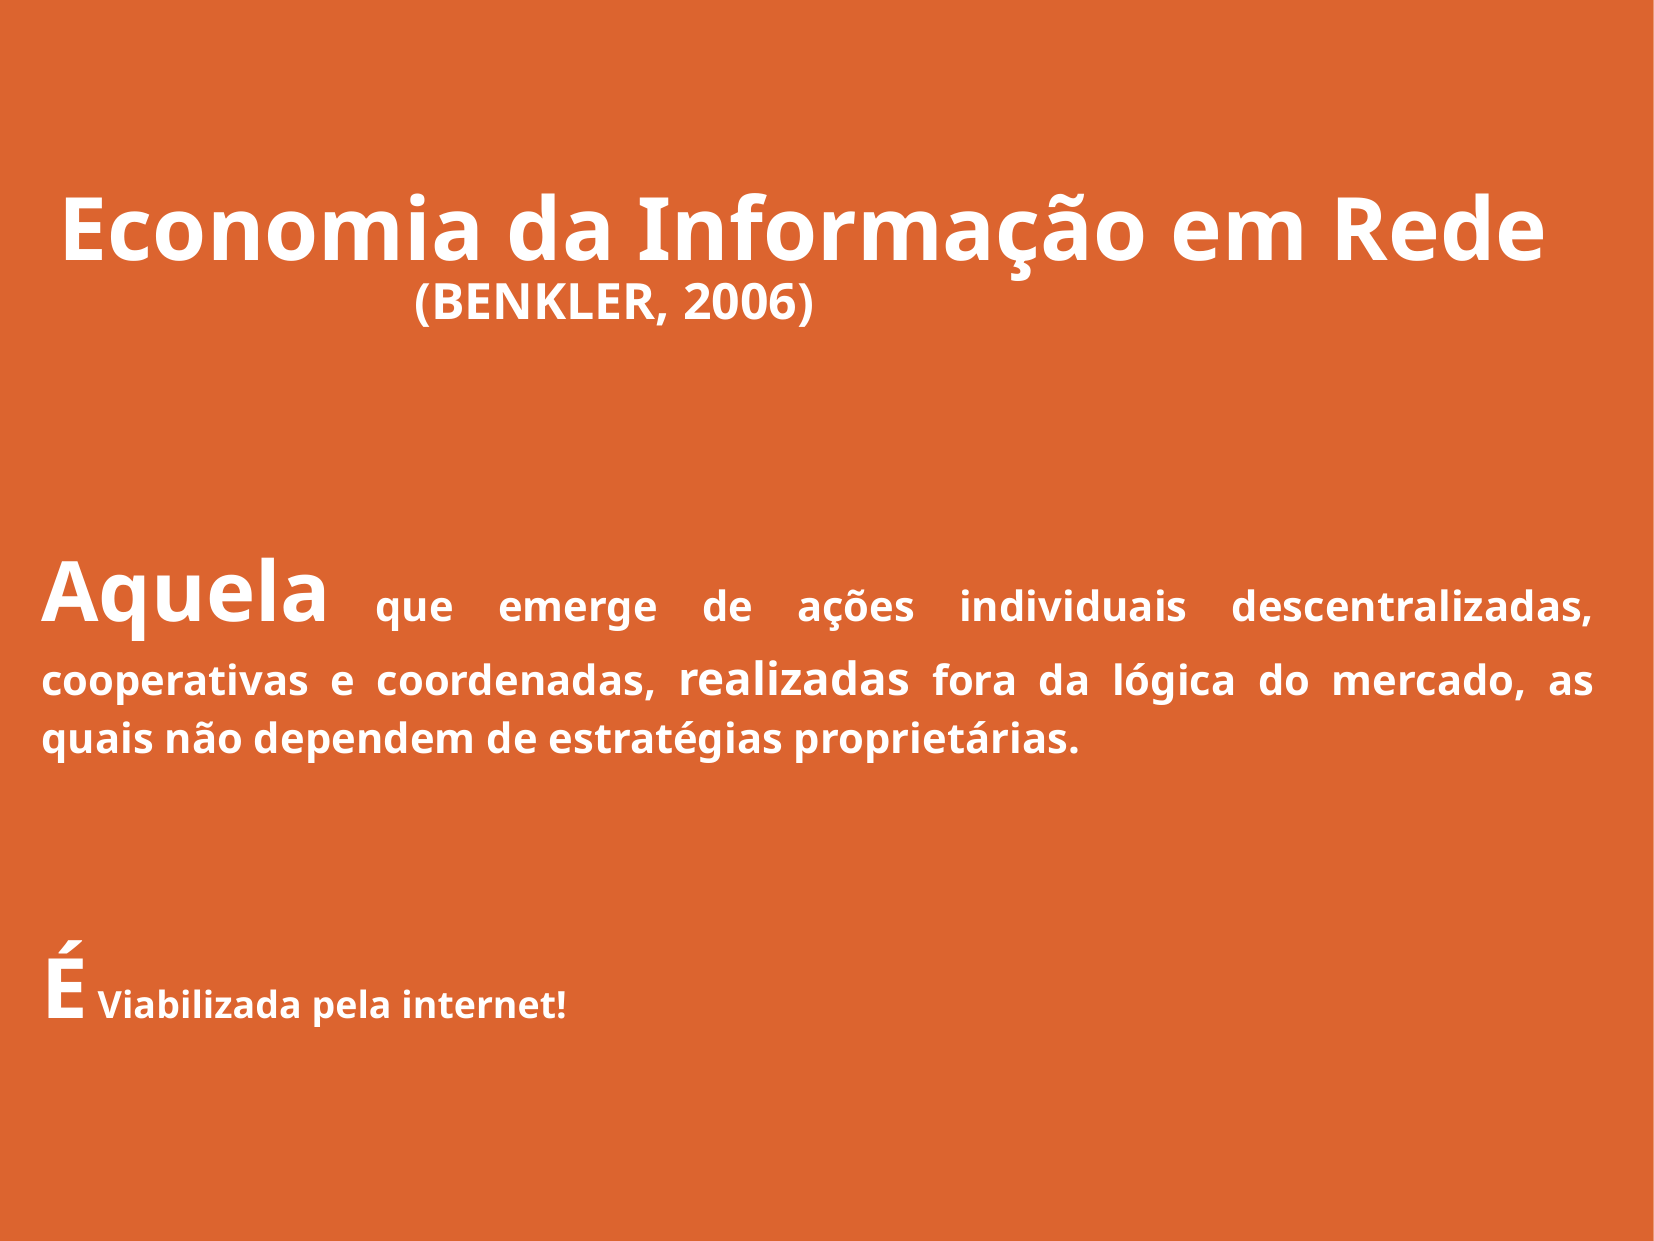

Economia da Informação em Rede
(BENKLER, 2006)
Aquela que emerge de ações individuais descentralizadas, cooperativas e coordenadas, realizadas fora da lógica do mercado, as quais não dependem de estratégias proprietárias.
É Viabilizada pela internet!